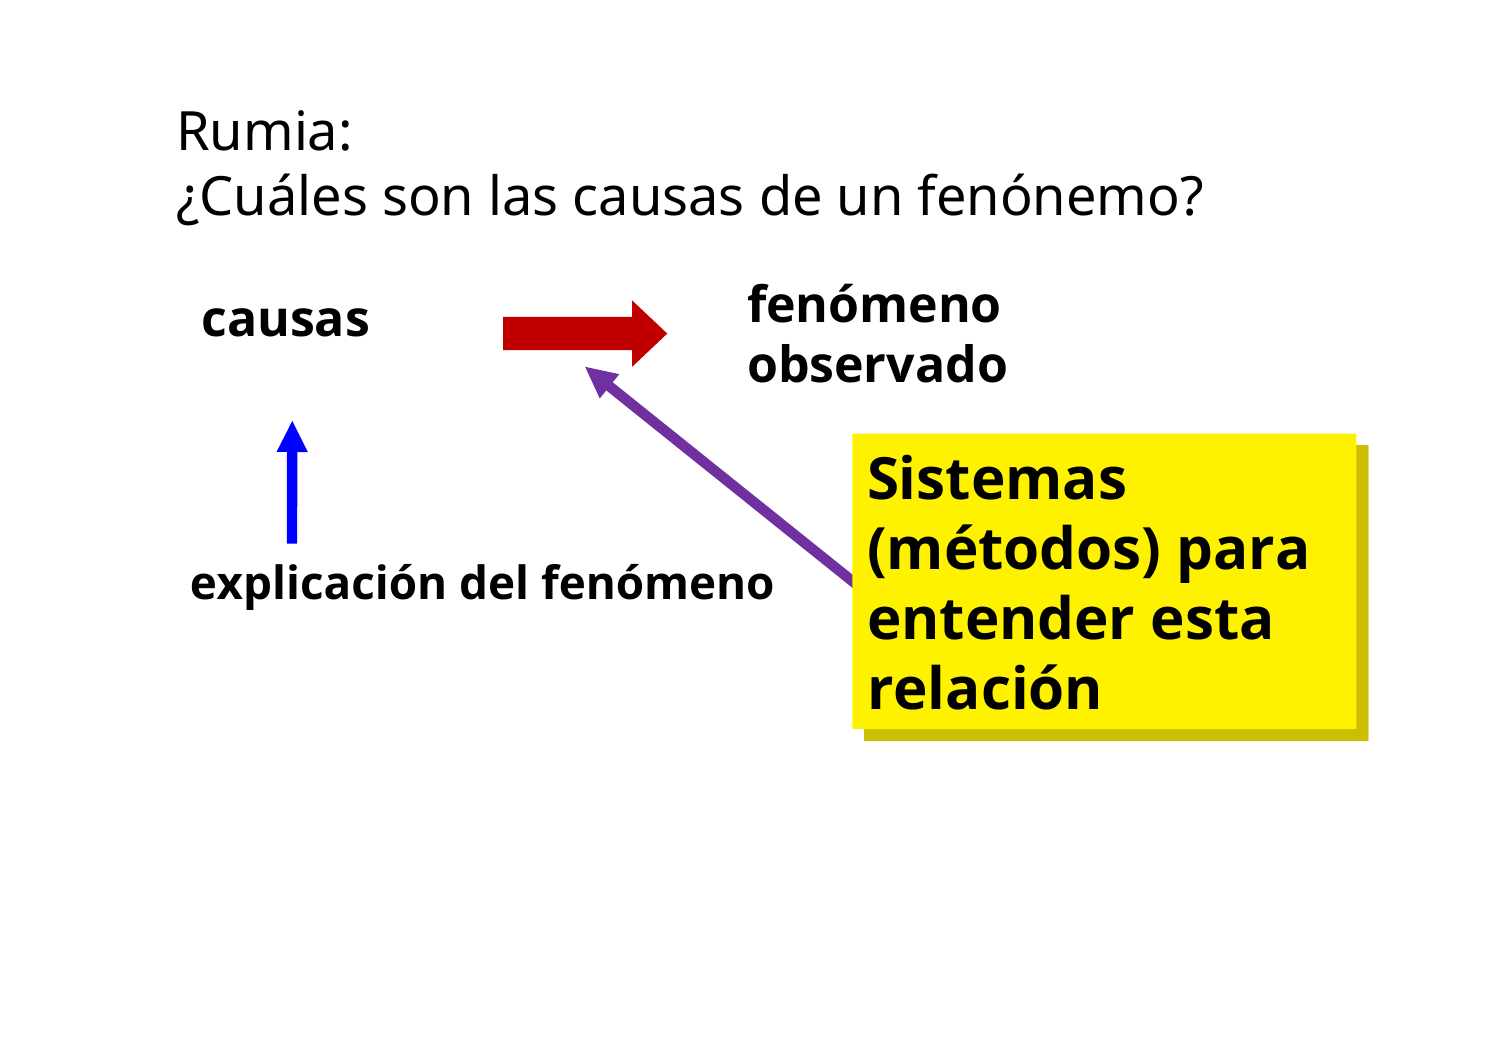

Rumia:
¿Cuáles son las causas de un fenónemo?
fenómeno observado
causas
Sistemas (métodos) para entender esta relación
explicación del fenómeno